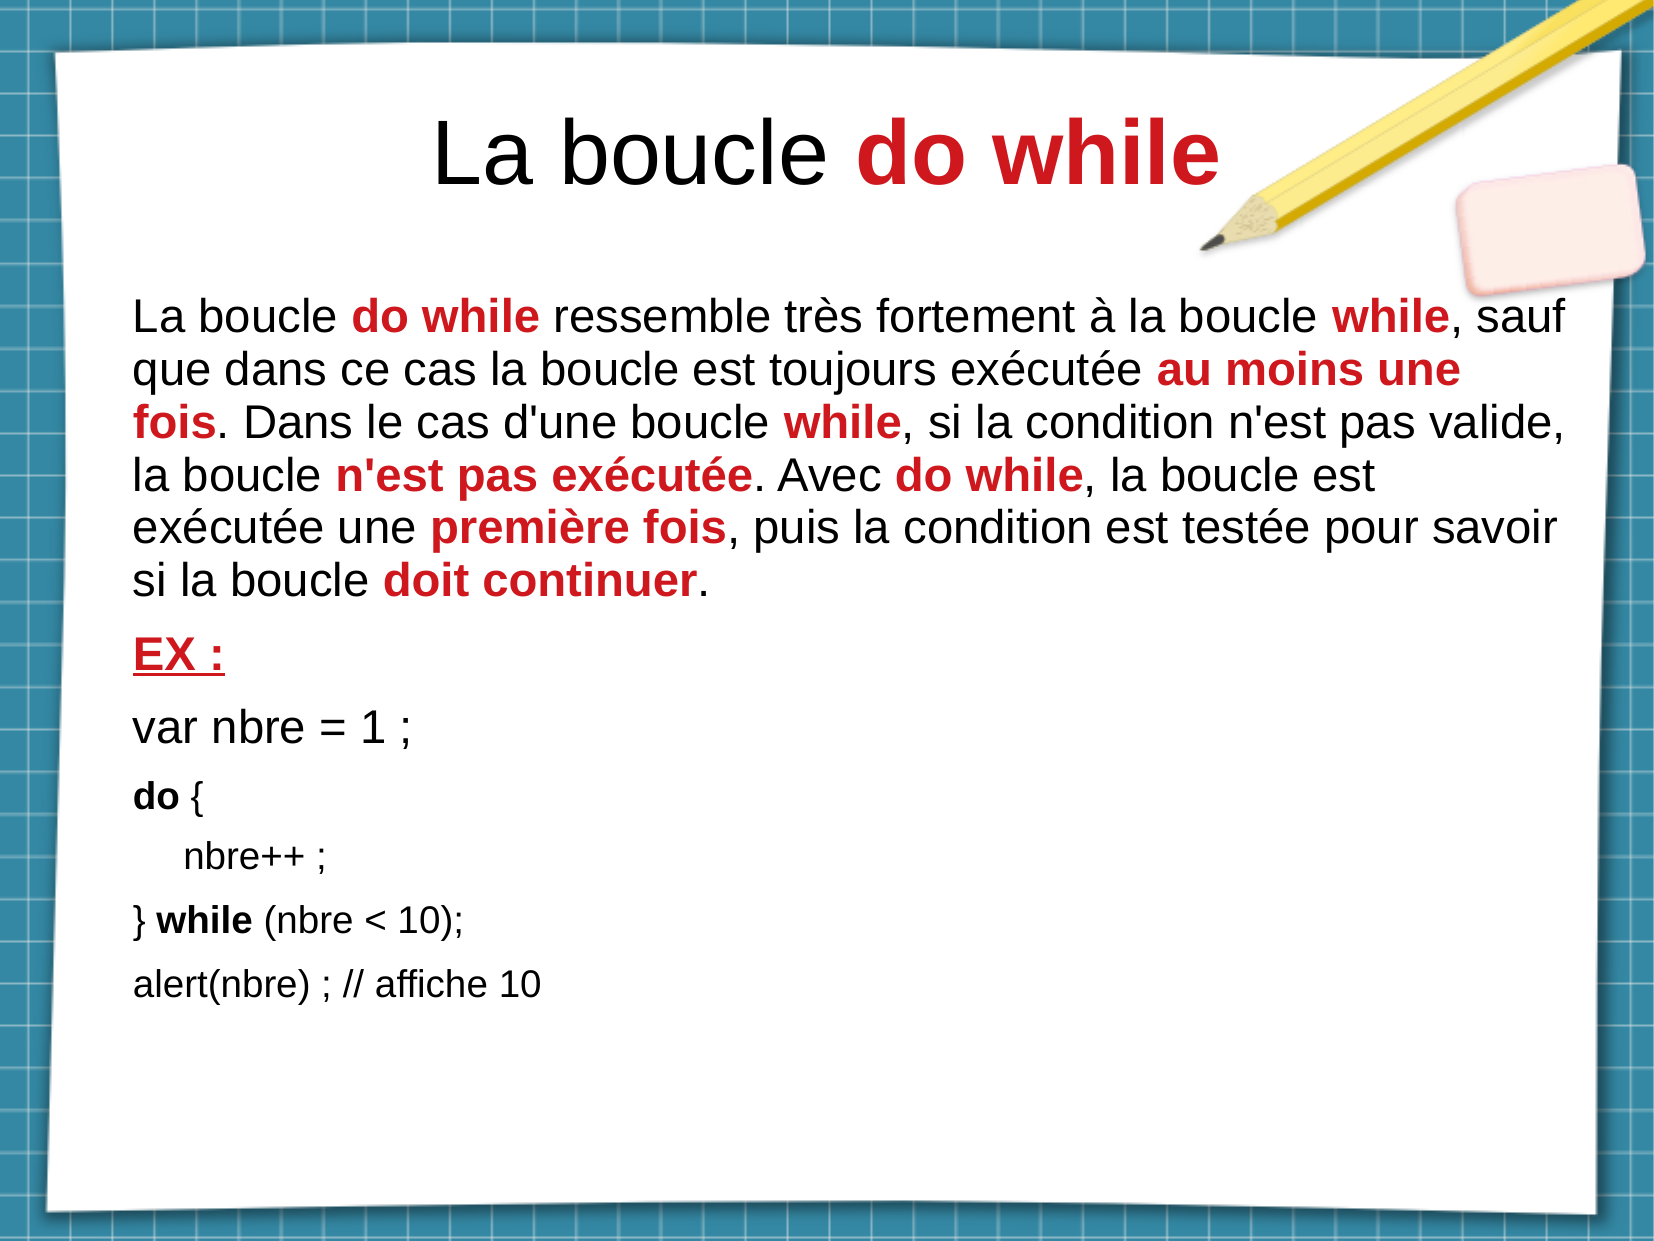

# La boucle do while
La boucle do while ressemble très fortement à la boucle while, sauf que dans ce cas la boucle est toujours exécutée au moins une fois. Dans le cas d'une boucle while, si la condition n'est pas valide, la boucle n'est pas exécutée. Avec do while, la boucle est exécutée une première fois, puis la condition est testée pour savoir si la boucle doit continuer.
EX :
var nbre = 1 ;
do {
nbre++ ;
} while (nbre < 10);
alert(nbre) ; // affiche 10